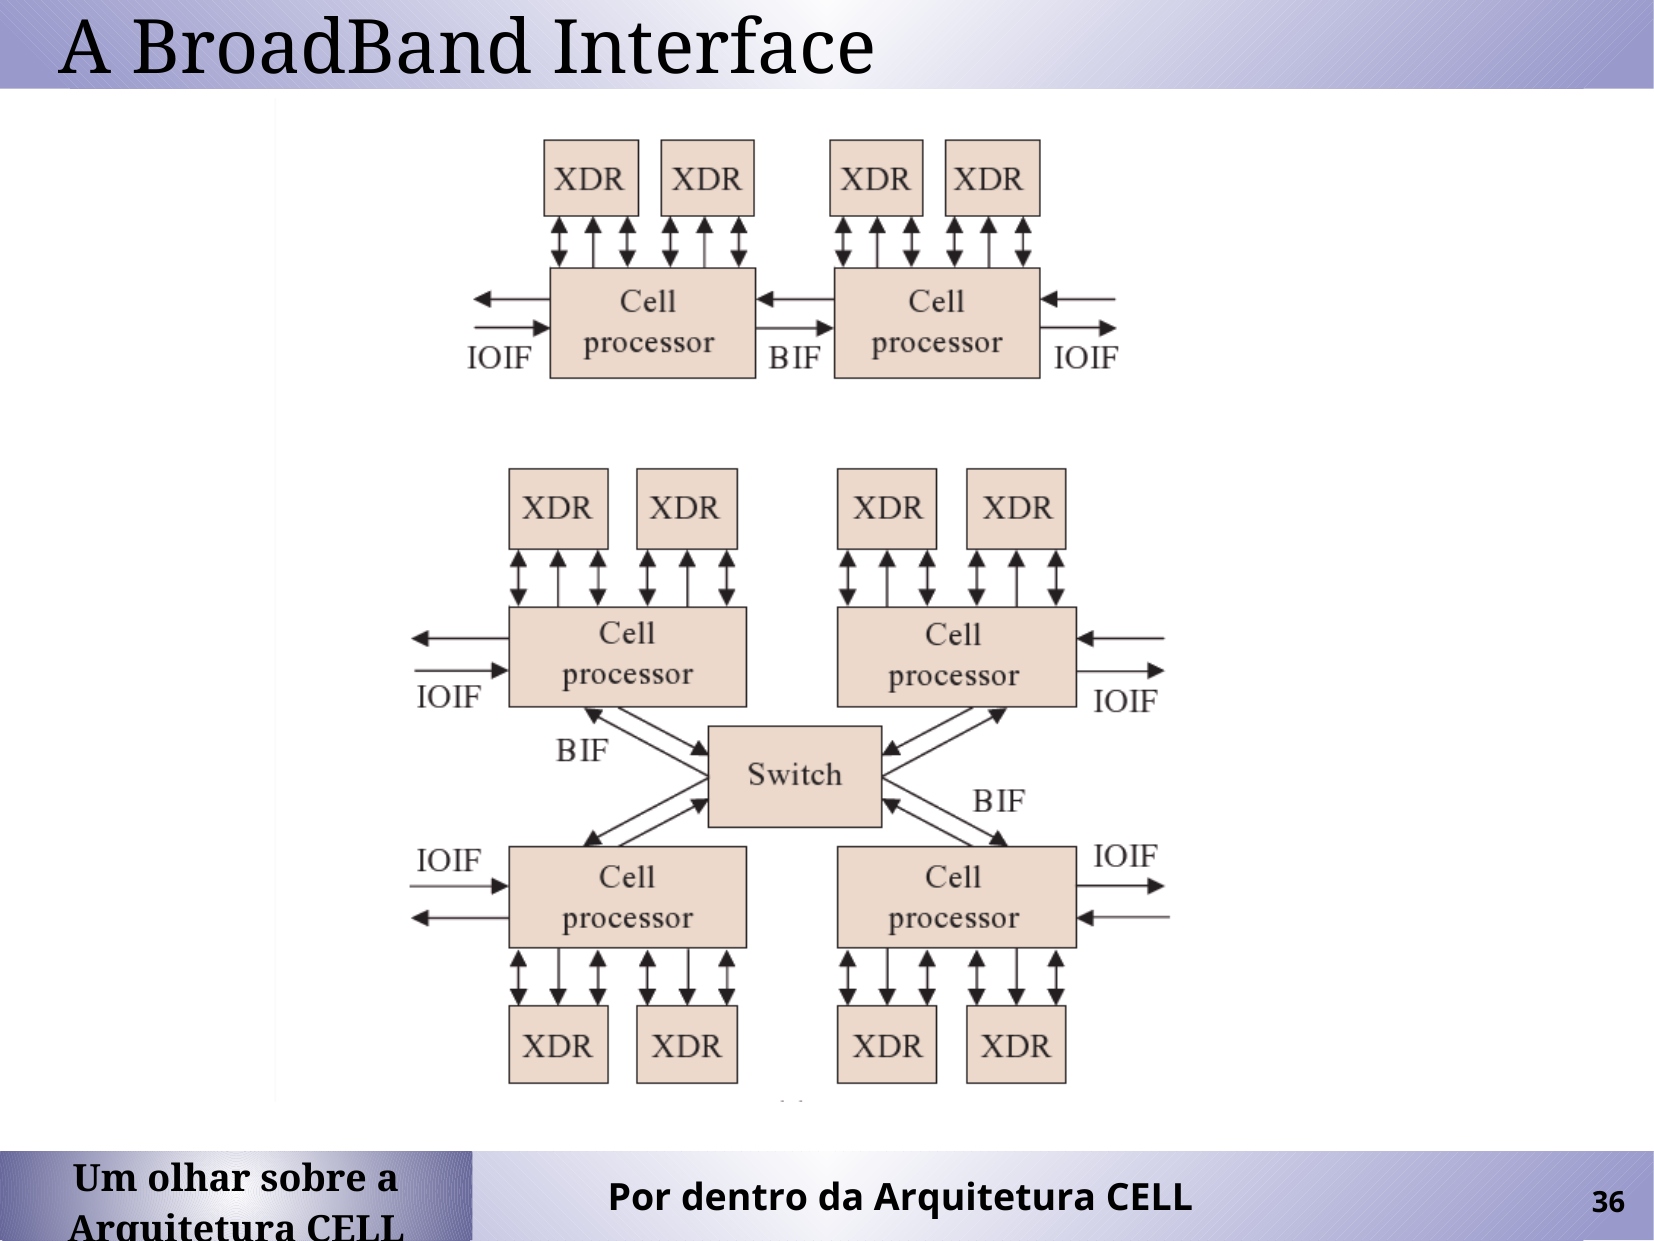

# A BroadBand Interface
Por dentro da Arquitetura CELL
36